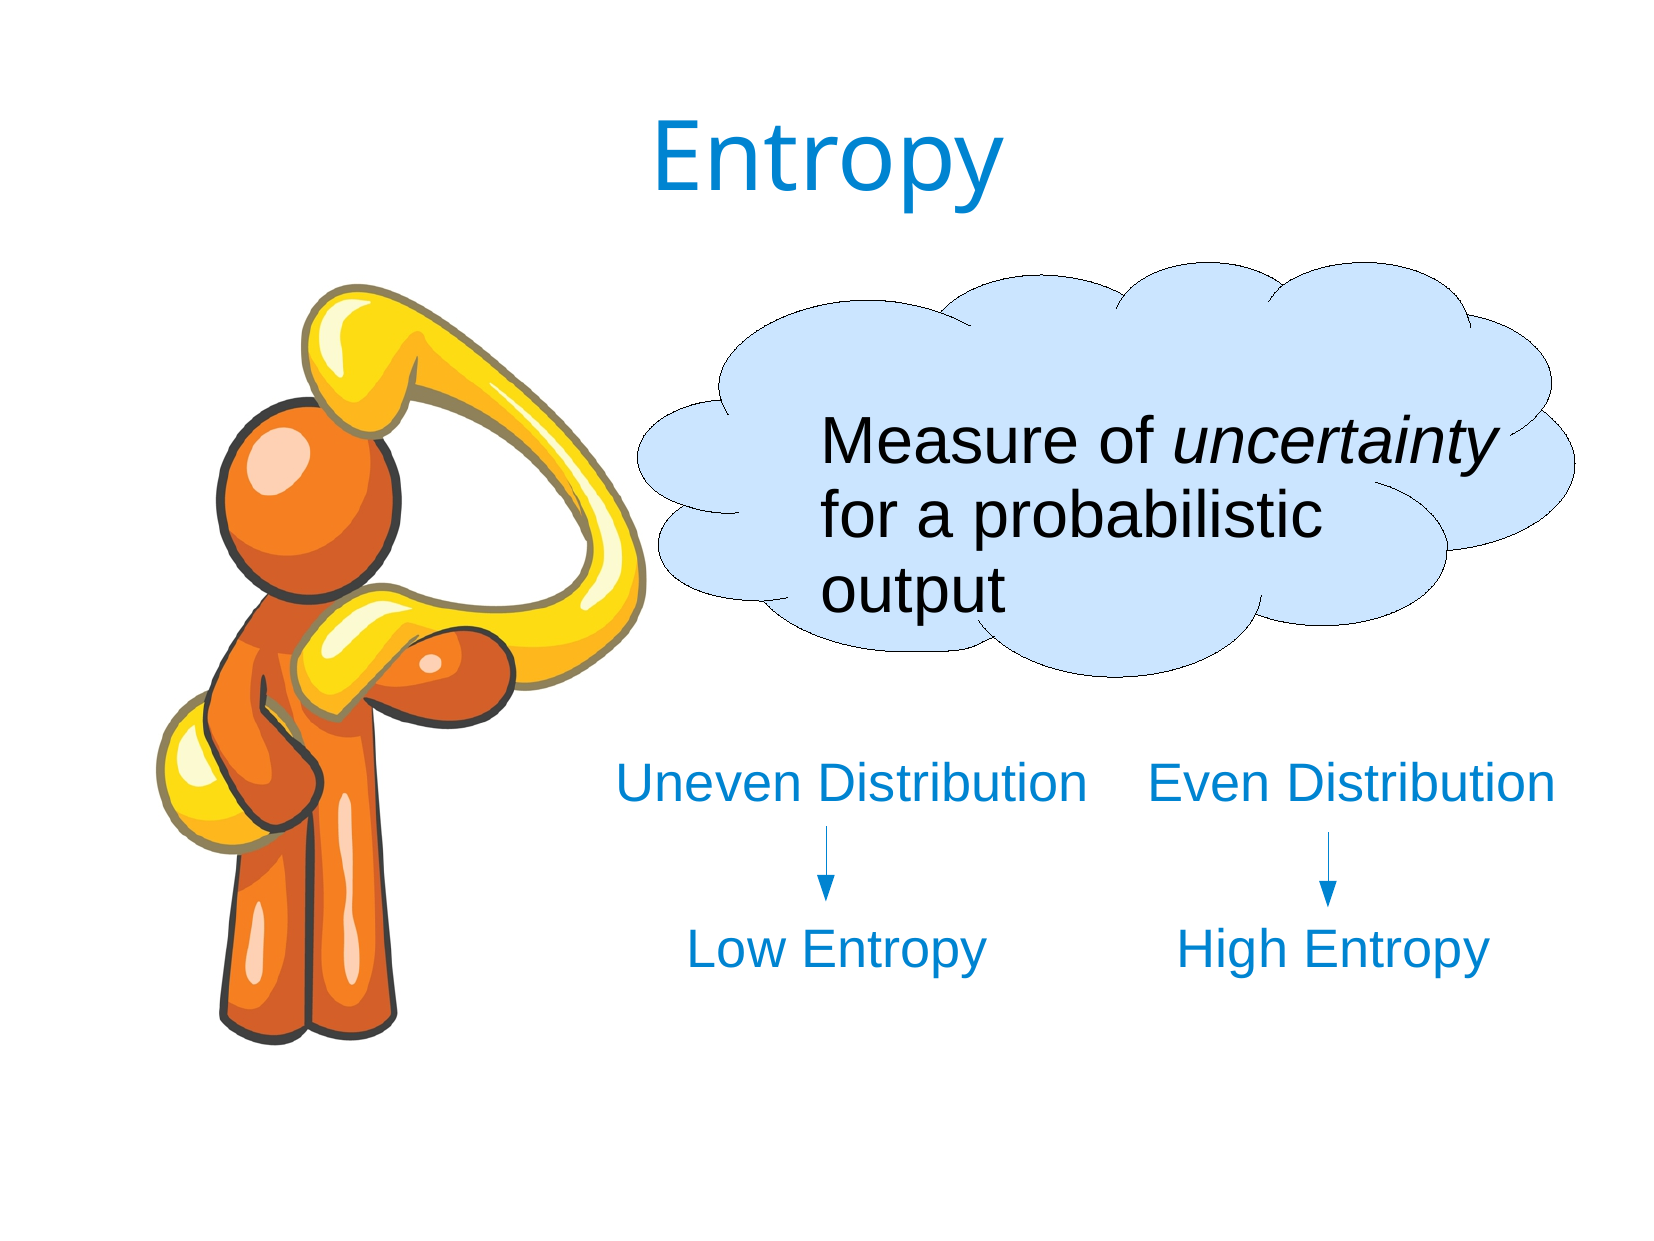

# Entropy
Measure of uncertainty for a probabilistic output
Uneven Distribution
Even Distribution
Low Entropy
High Entropy